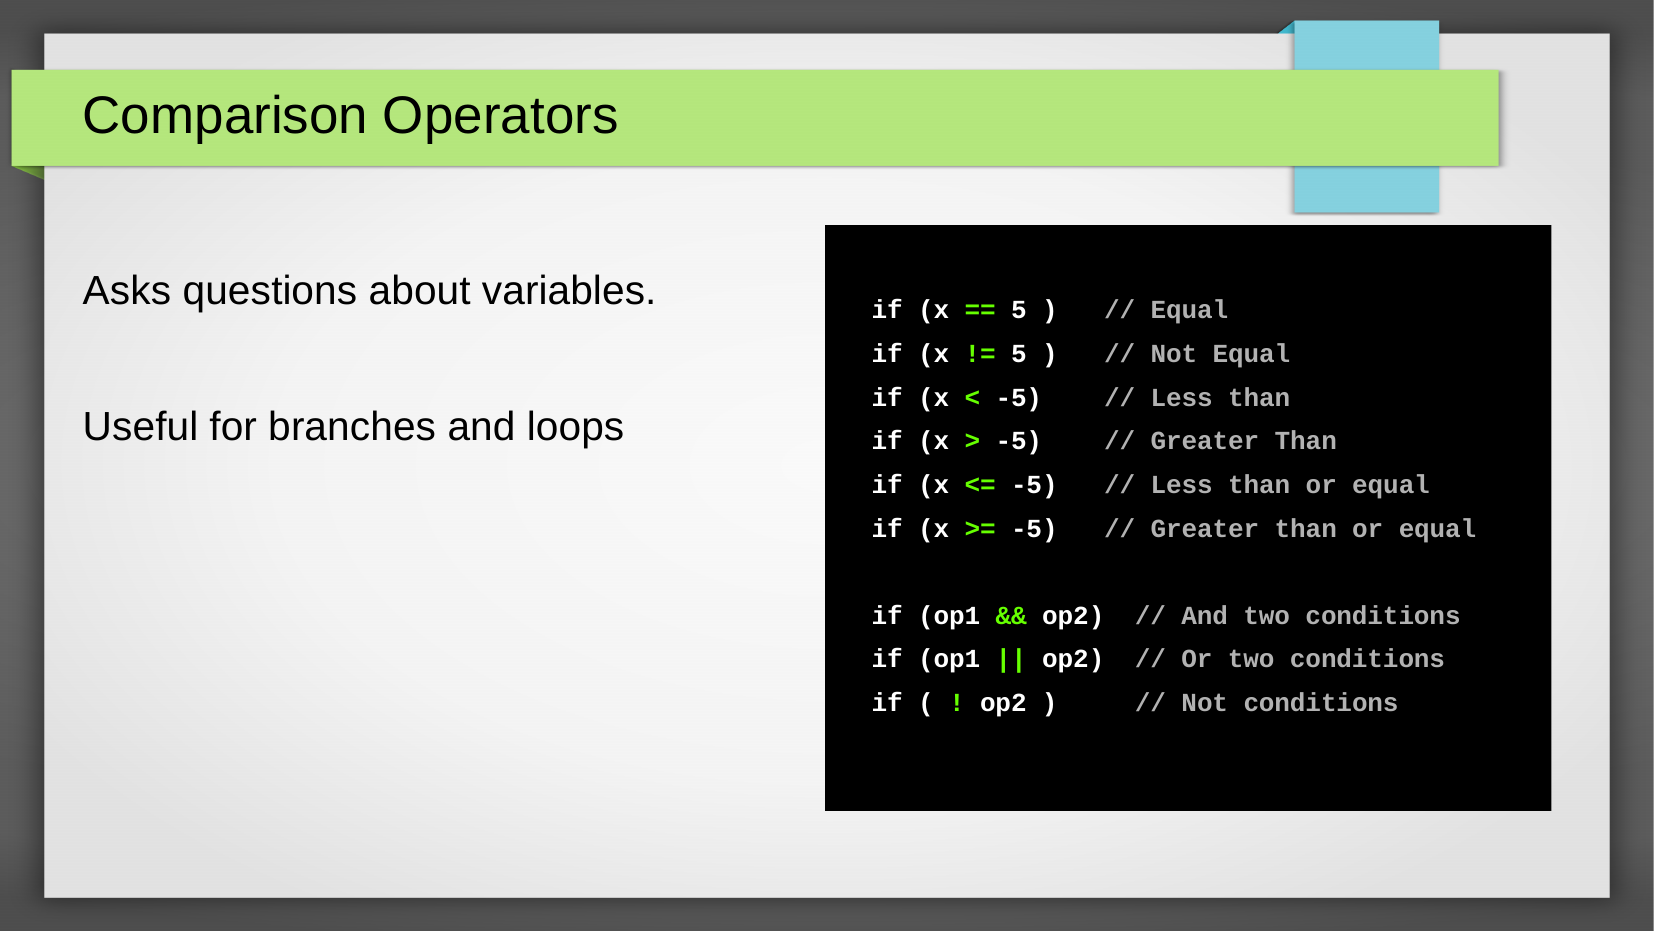

# Comparison Operators
Asks questions about variables.
Useful for branches and loops
 if (x == 5 ) // Equal
 if (x != 5 ) // Not Equal
 if (x < -5) // Less than
 if (x > -5) // Greater Than
 if (x <= -5) // Less than or equal
 if (x >= -5) // Greater than or equal
 if (op1 && op2) // And two conditions
 if (op1 || op2) // Or two conditions
 if ( ! op2 ) // Not conditions